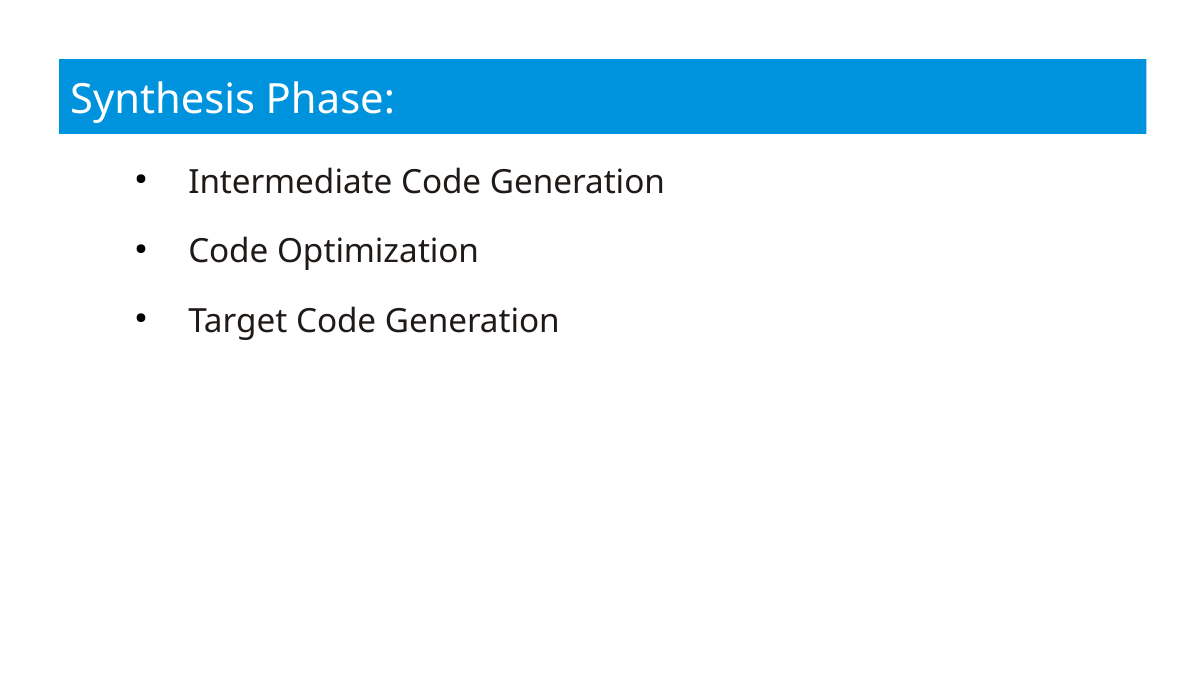

# Synthesis Phase:
Intermediate Code Generation
Code Optimization
Target Code Generation